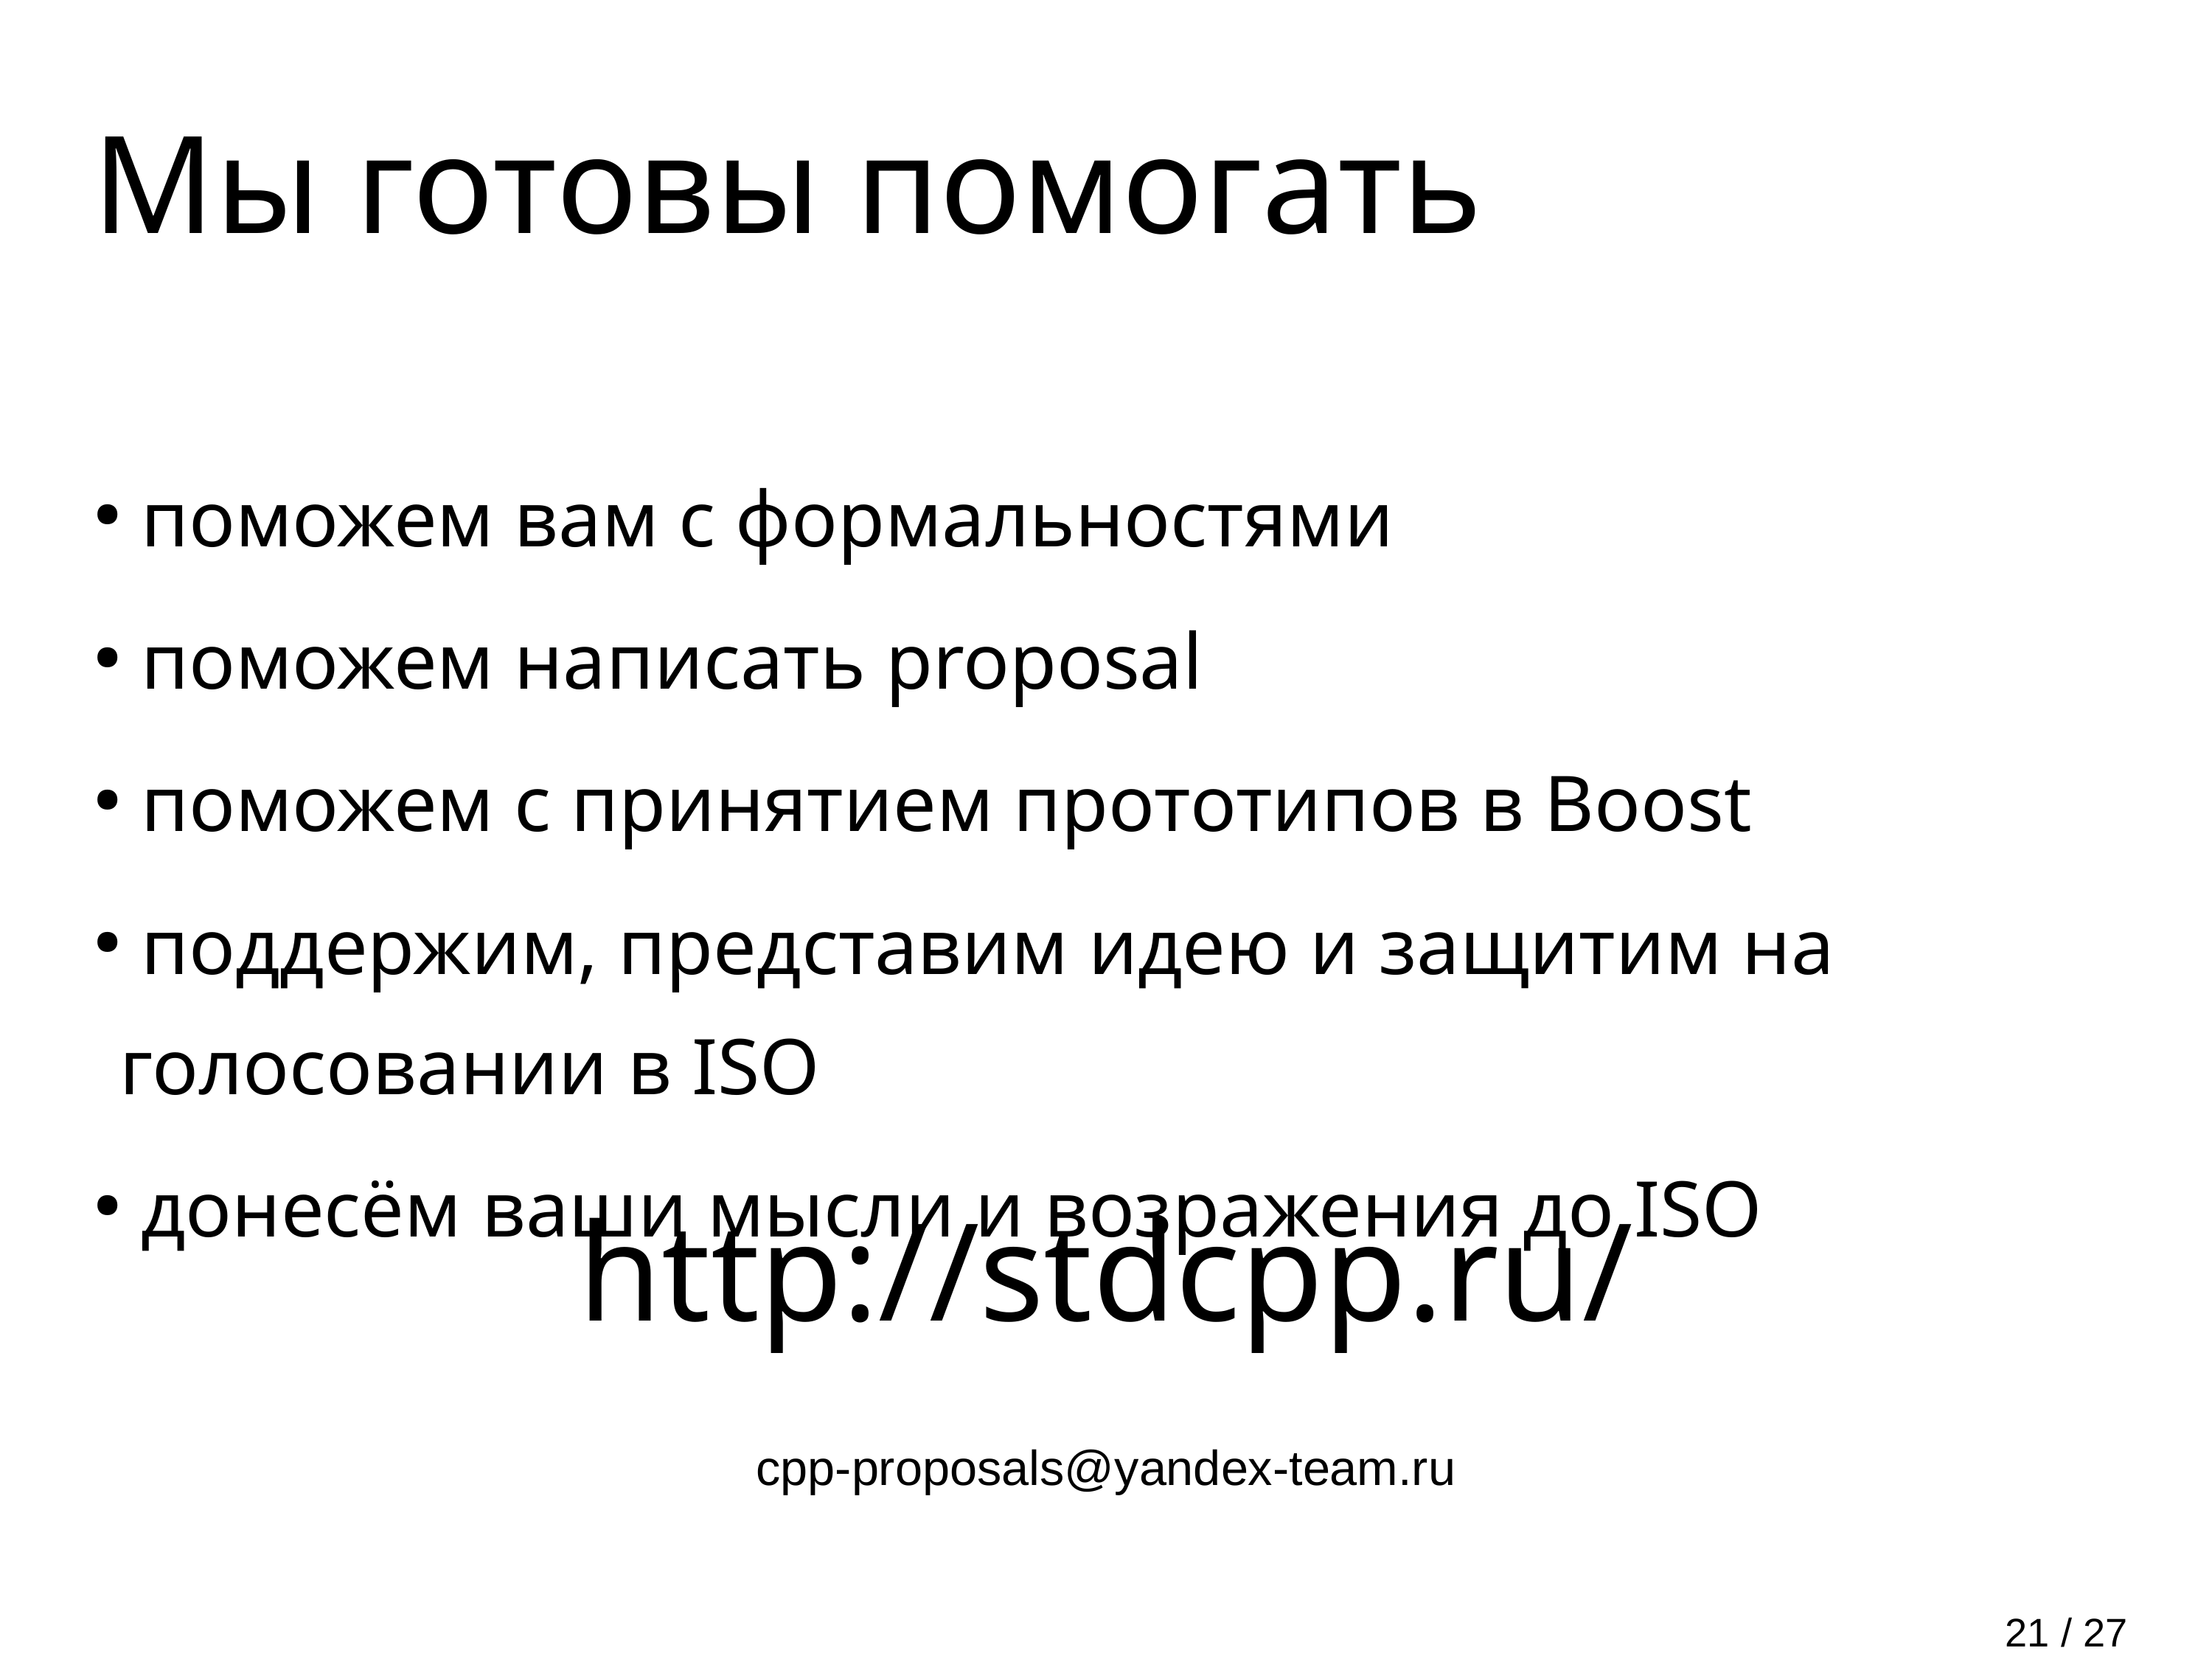

# Мы готовы помогать
 поможем вам с формальностями
 поможем написать proposal
 поможем с принятием прототипов в Boost
 поддержим, представим идею и защитим на голосовании в ISO
 донесём ваши мысли и возражения до ISO
http://stdcpp.ru/
cpp-proposals@yandex-team.ru